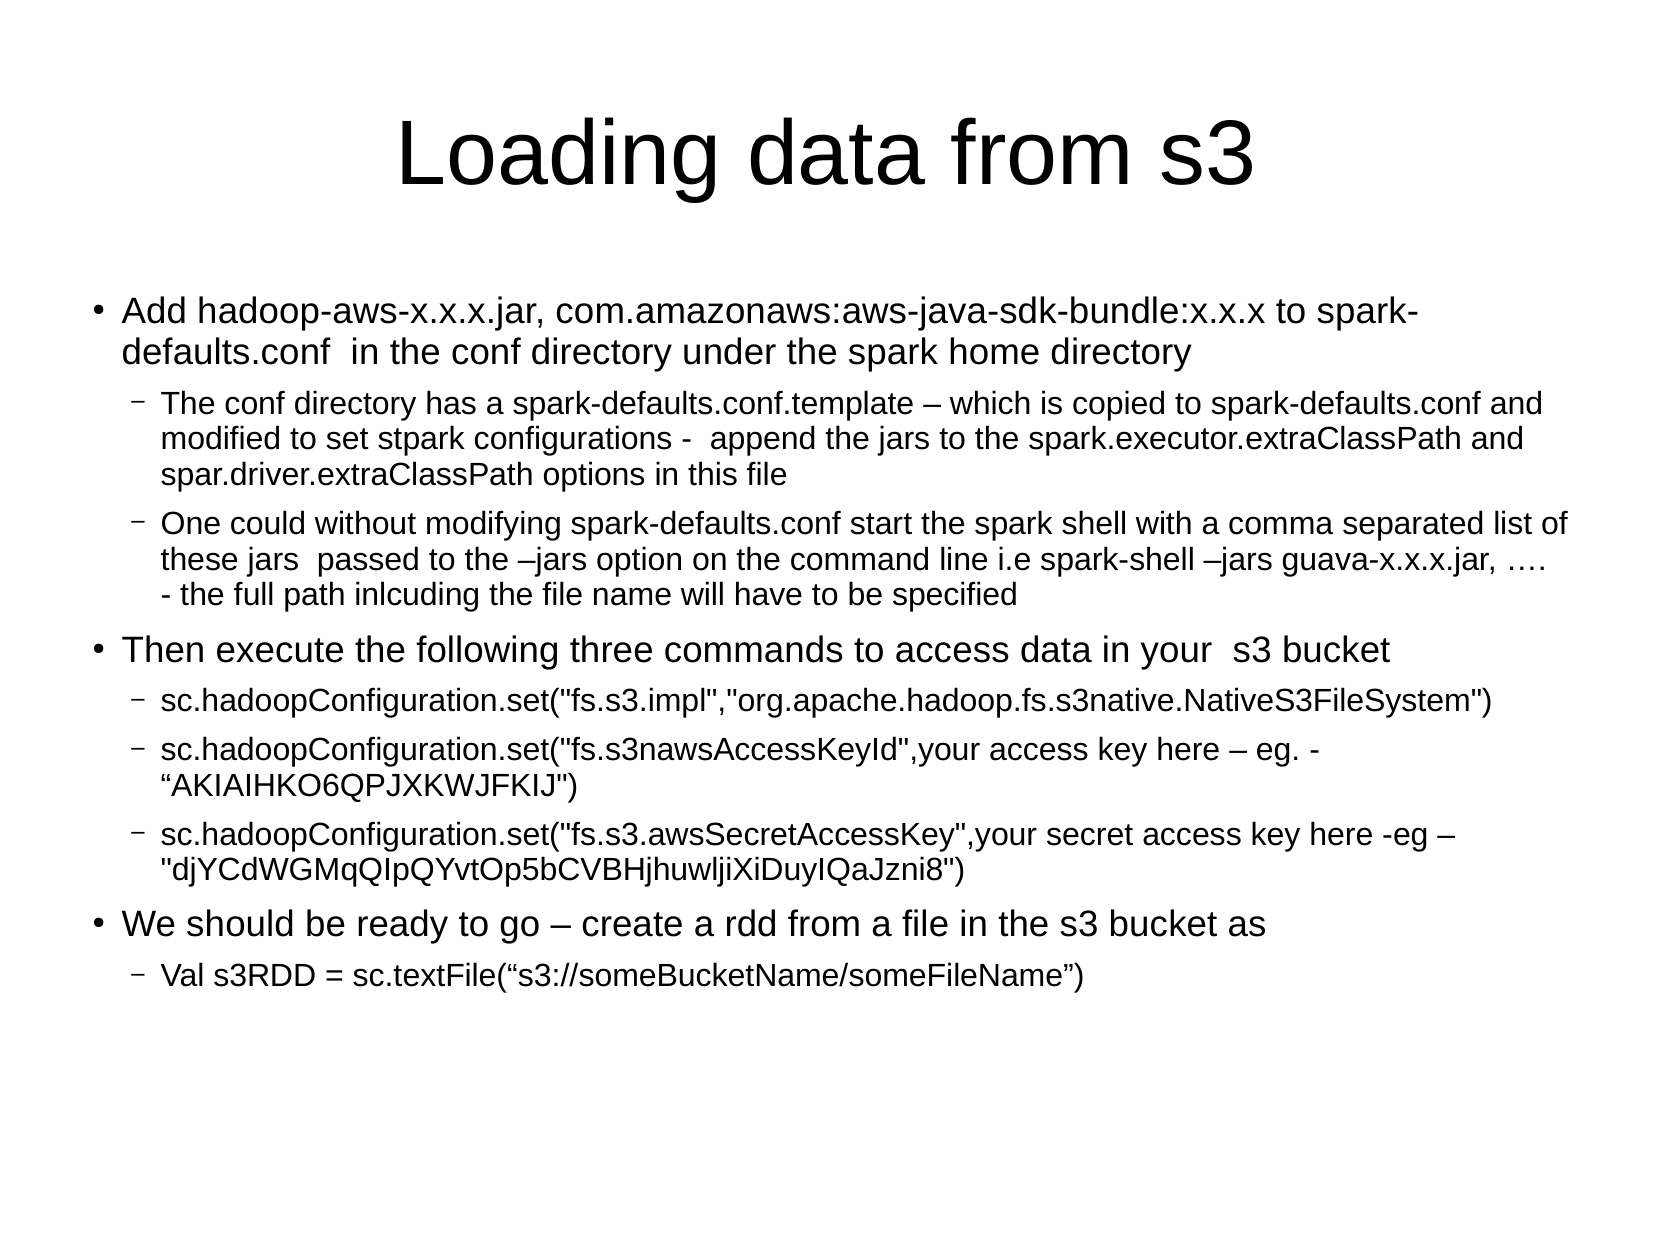

# Loading data from s3
Add hadoop-aws-x.x.x.jar, com.amazonaws:aws-java-sdk-bundle:x.x.x to spark-defaults.conf in the conf directory under the spark home directory
The conf directory has a spark-defaults.conf.template – which is copied to spark-defaults.conf and modified to set stpark configurations - append the jars to the spark.executor.extraClassPath and spar.driver.extraClassPath options in this file
One could without modifying spark-defaults.conf start the spark shell with a comma separated list of these jars passed to the –jars option on the command line i.e spark-shell –jars guava-x.x.x.jar, …. - the full path inlcuding the file name will have to be specified
Then execute the following three commands to access data in your s3 bucket
sc.hadoopConfiguration.set("fs.s3.impl","org.apache.hadoop.fs.s3native.NativeS3FileSystem")
sc.hadoopConfiguration.set("fs.s3nawsAccessKeyId",your access key here – eg. - “AKIAIHKO6QPJXKWJFKIJ")
sc.hadoopConfiguration.set("fs.s3.awsSecretAccessKey",your secret access key here -eg – "djYCdWGMqQIpQYvtOp5bCVBHjhuwljiXiDuyIQaJzni8")
We should be ready to go – create a rdd from a file in the s3 bucket as
Val s3RDD = sc.textFile(“s3://someBucketName/someFileName”)